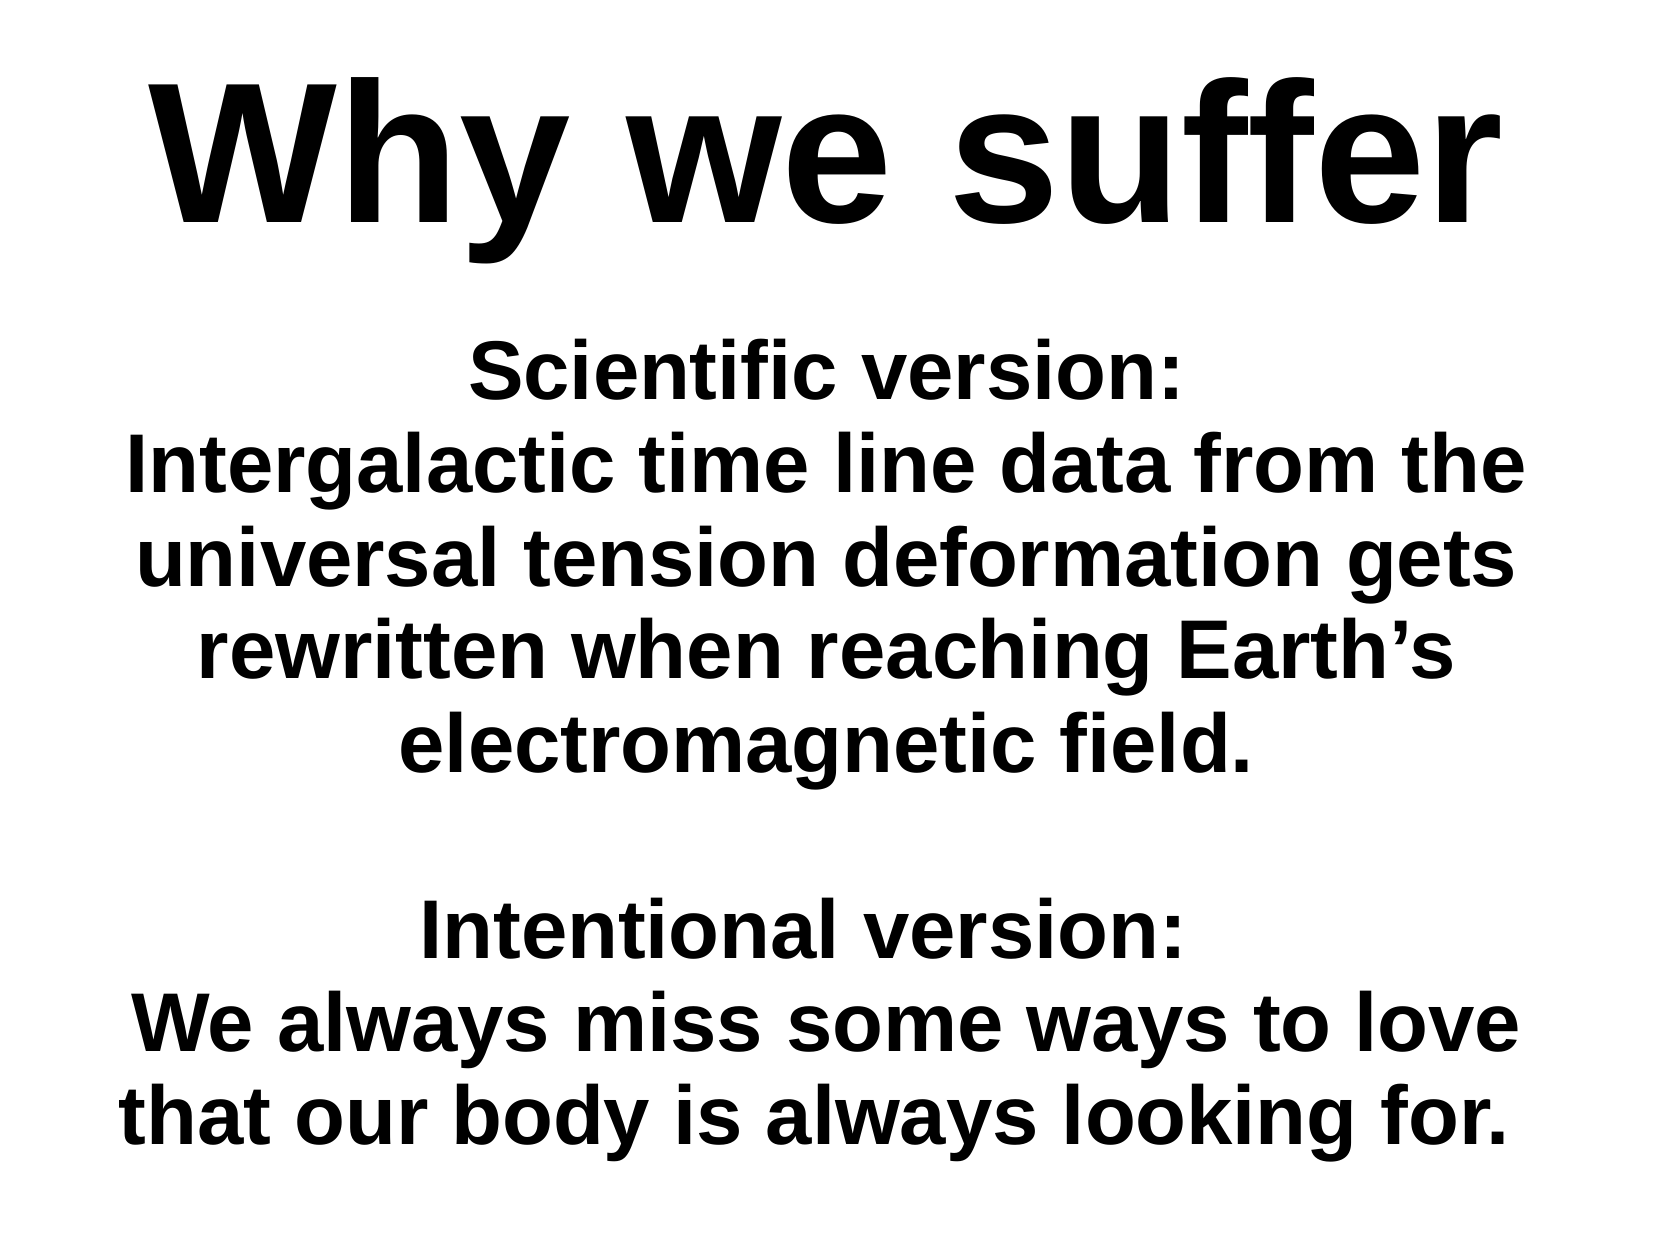

Scientific version:
Intergalactic time line data from the universal tension deformation gets rewritten when reaching Earth’s electromagnetic field.
Intentional version:
We always miss some ways to love
that our body is always looking for.
# Why we suffer